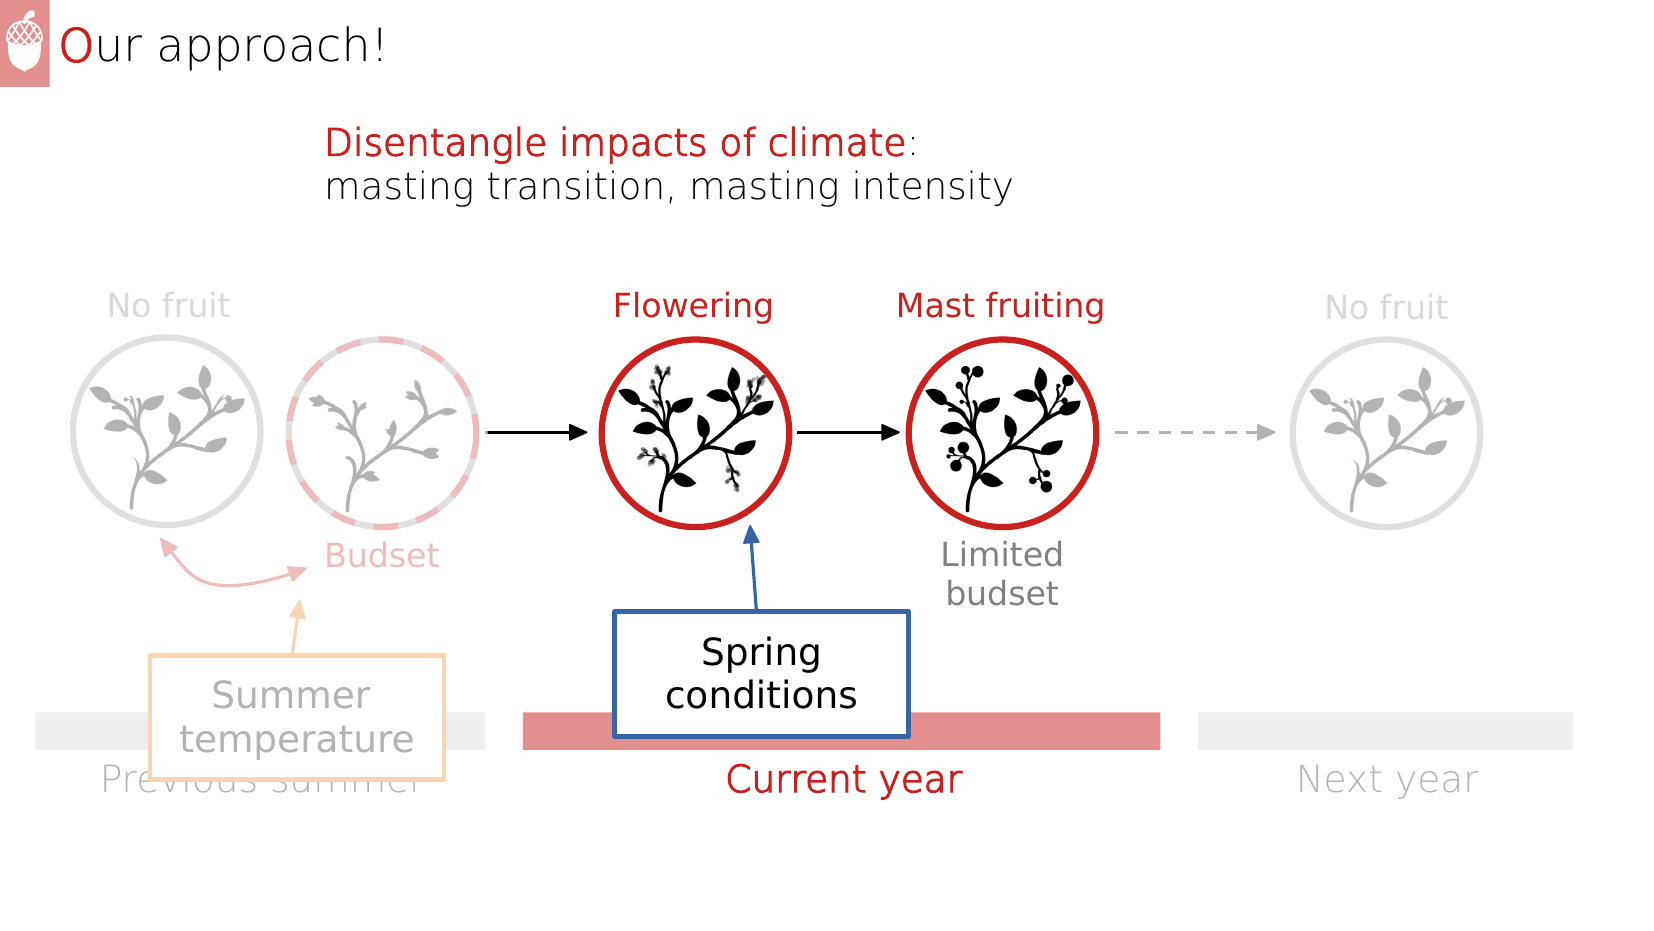

Our approach!
Disentangle impacts of climate:
masting transition, masting intensity
No fruit
Flowering
Mast fruiting
No fruit
Limited budset
Budset
Spring
conditions
Summer
temperature
Previous summer
Current year
Next year